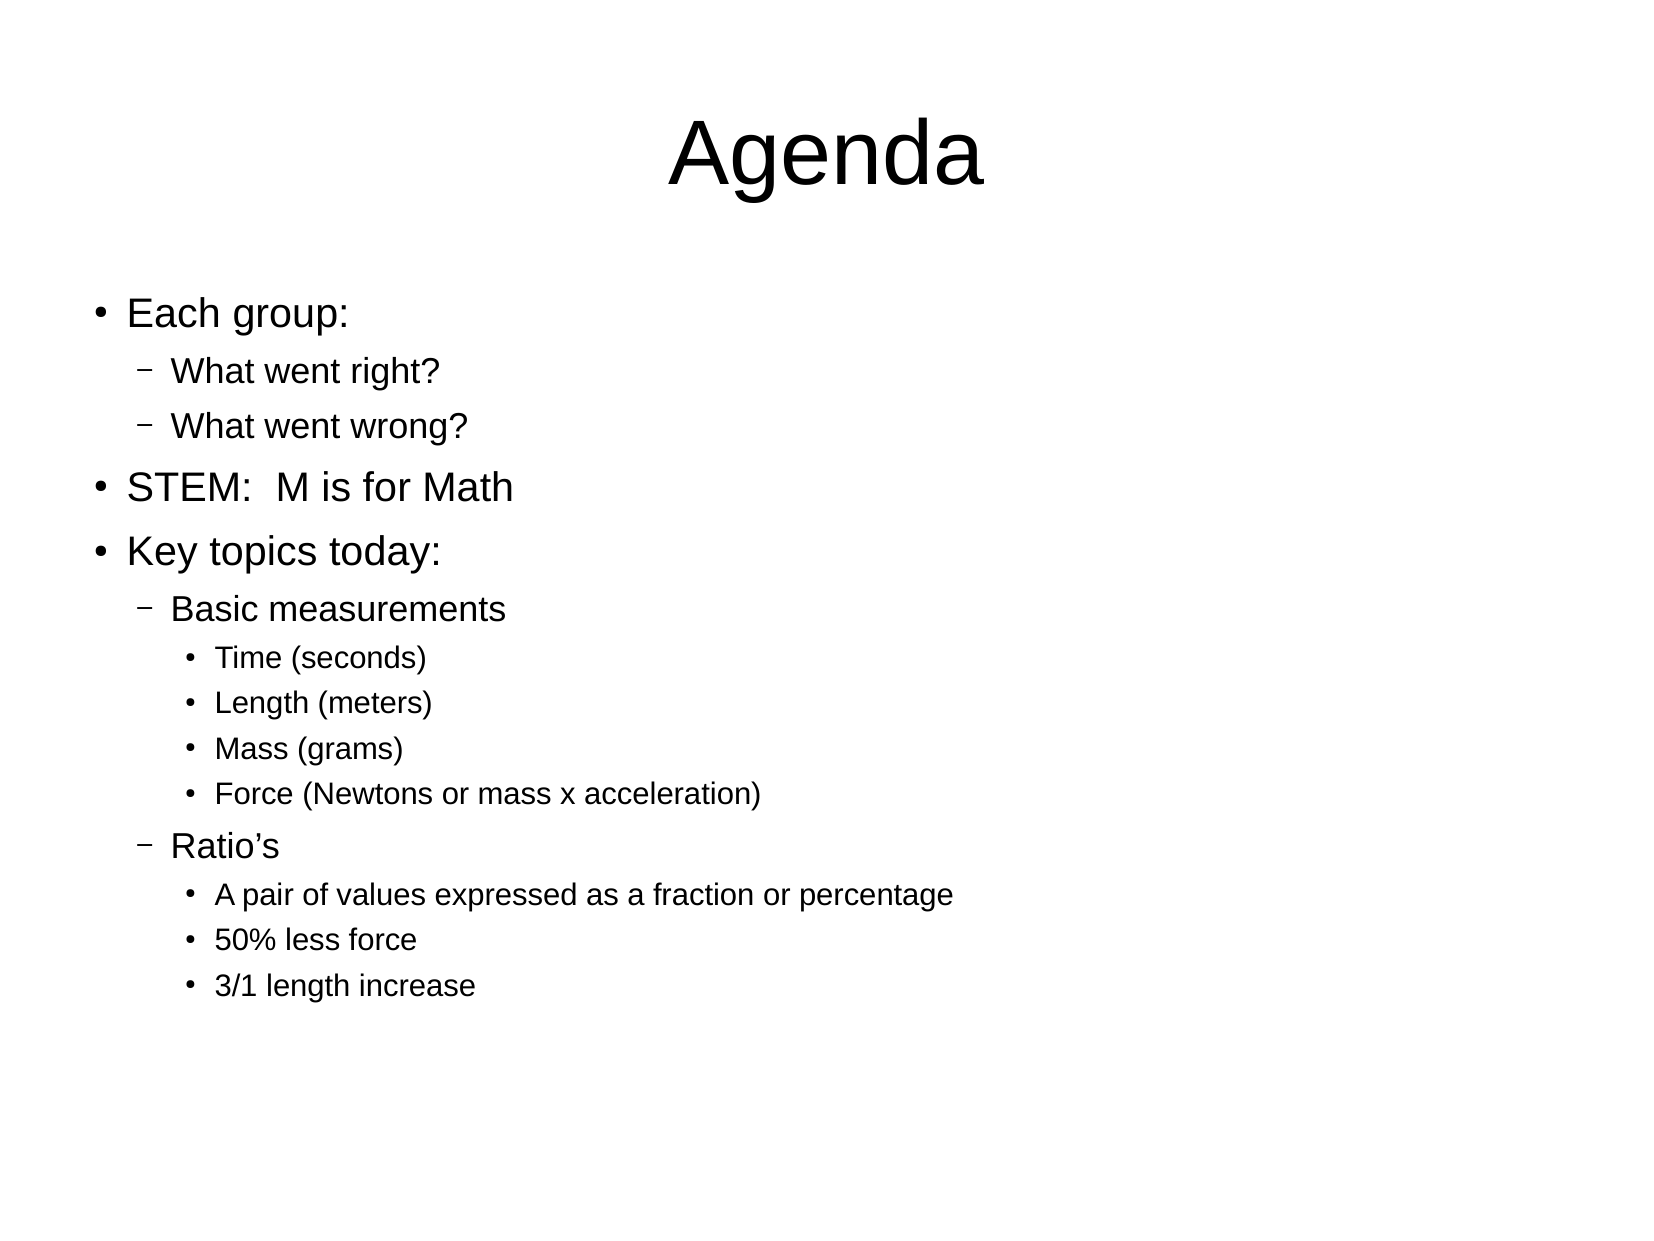

# Agenda
Each group:
What went right?
What went wrong?
STEM: M is for Math
Key topics today:
Basic measurements
Time (seconds)
Length (meters)
Mass (grams)
Force (Newtons or mass x acceleration)
Ratio’s
A pair of values expressed as a fraction or percentage
50% less force
3/1 length increase